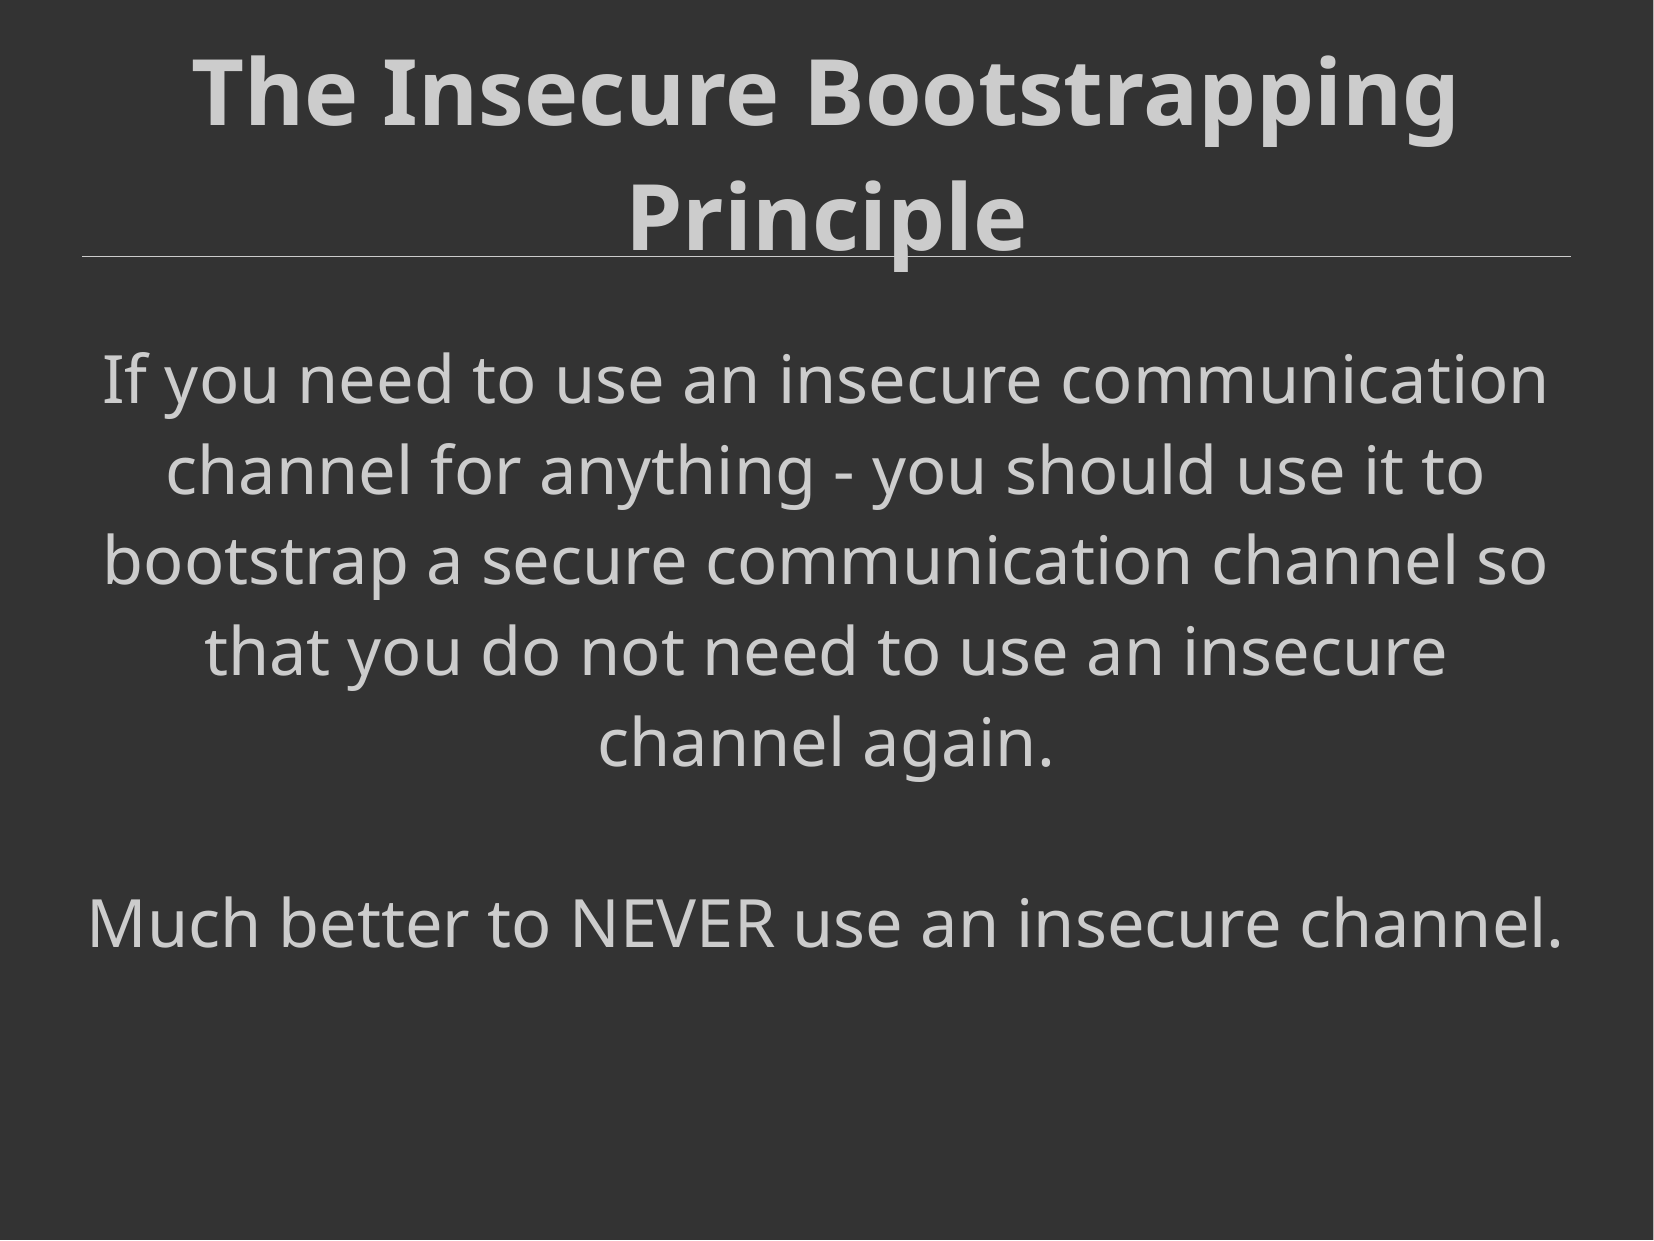

# The Insecure Bootstrapping Principle
If you need to use an insecure communication channel for anything - you should use it to bootstrap a secure communication channel so that you do not need to use an insecure channel again.
Much better to NEVER use an insecure channel.